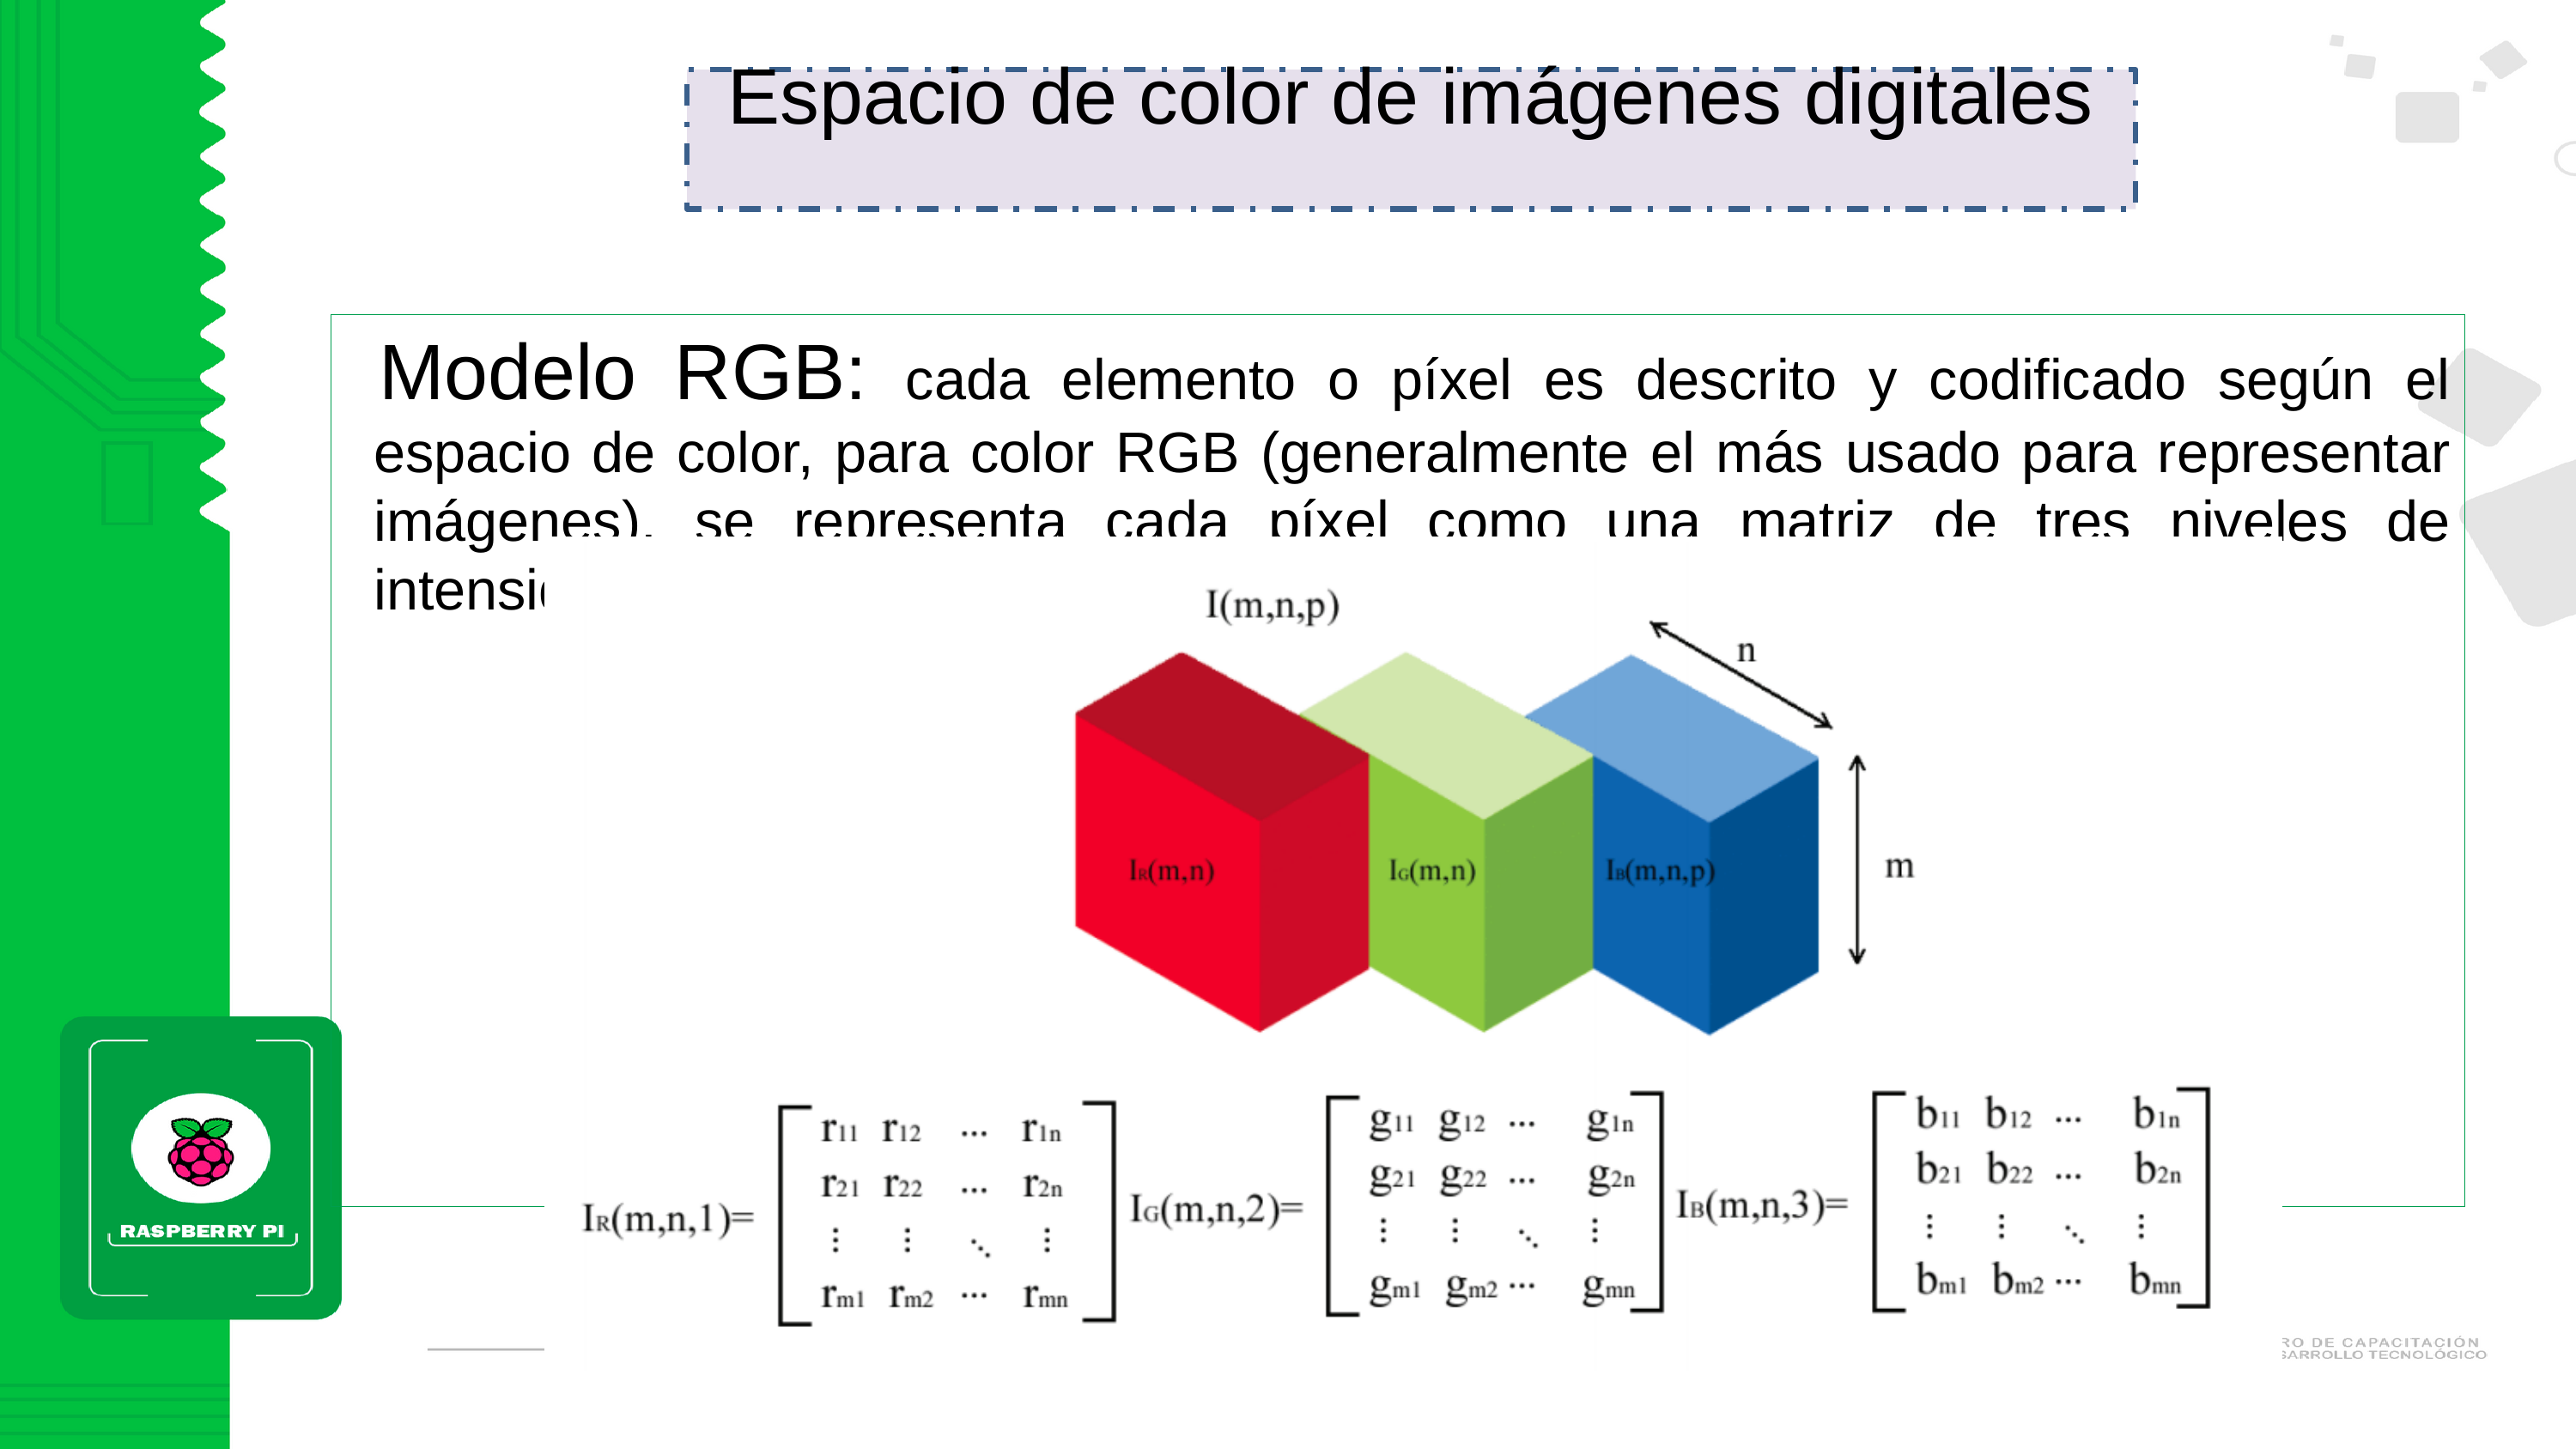

Espacio de color de imágenes digitales
Modelo RGB: cada elemento o píxel es descrito y codificado según el espacio de color, para color RGB (generalmente el más usado para representar imágenes), se representa cada píxel como una matriz de tres niveles de intensidad.